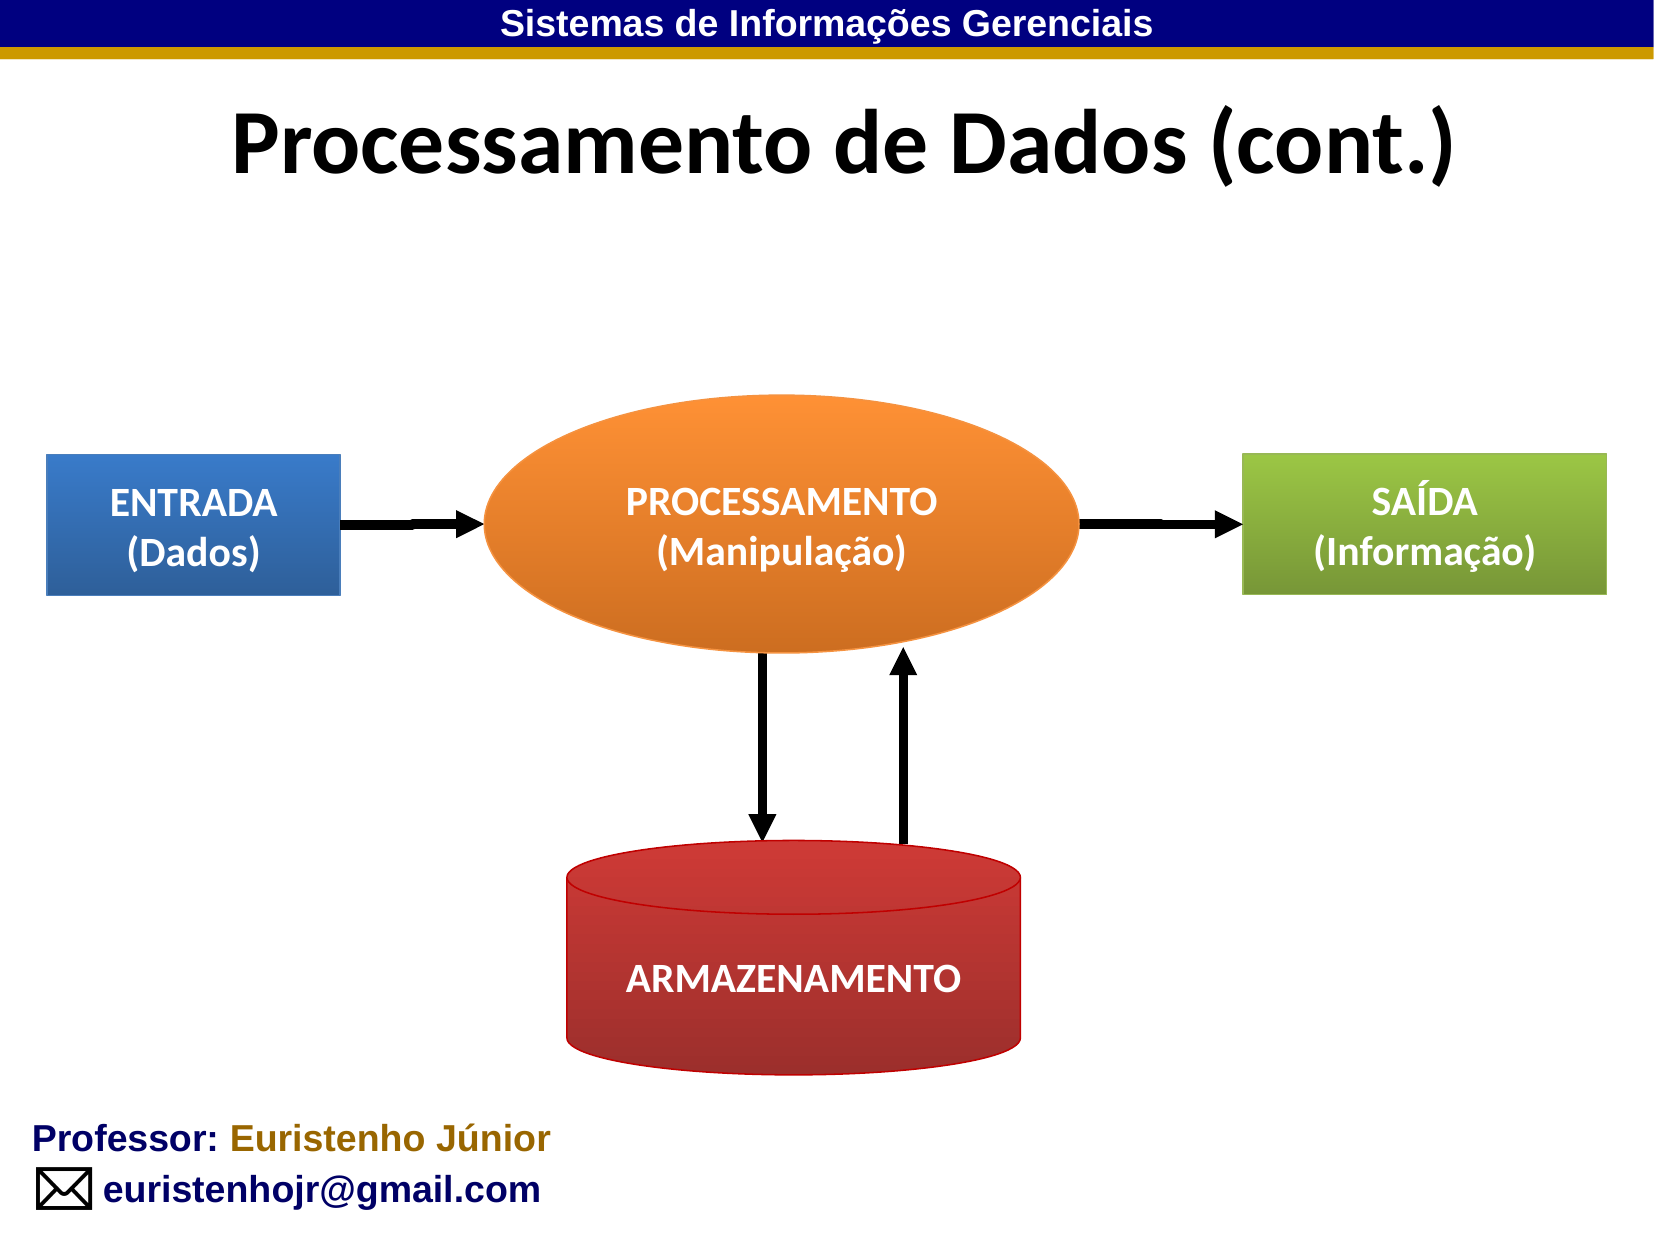

Empreendedorismo
Sistemas de Informações Gerenciais
# Processamento de Dados (cont.)
PROCESSAMENTO
(Manipulação)
SAÍDA
(Informação)
ENTRADA
(Dados)
ARMAZENAMENTO
Professor: Euristenho Júnior
euristenhojr@gmail.com